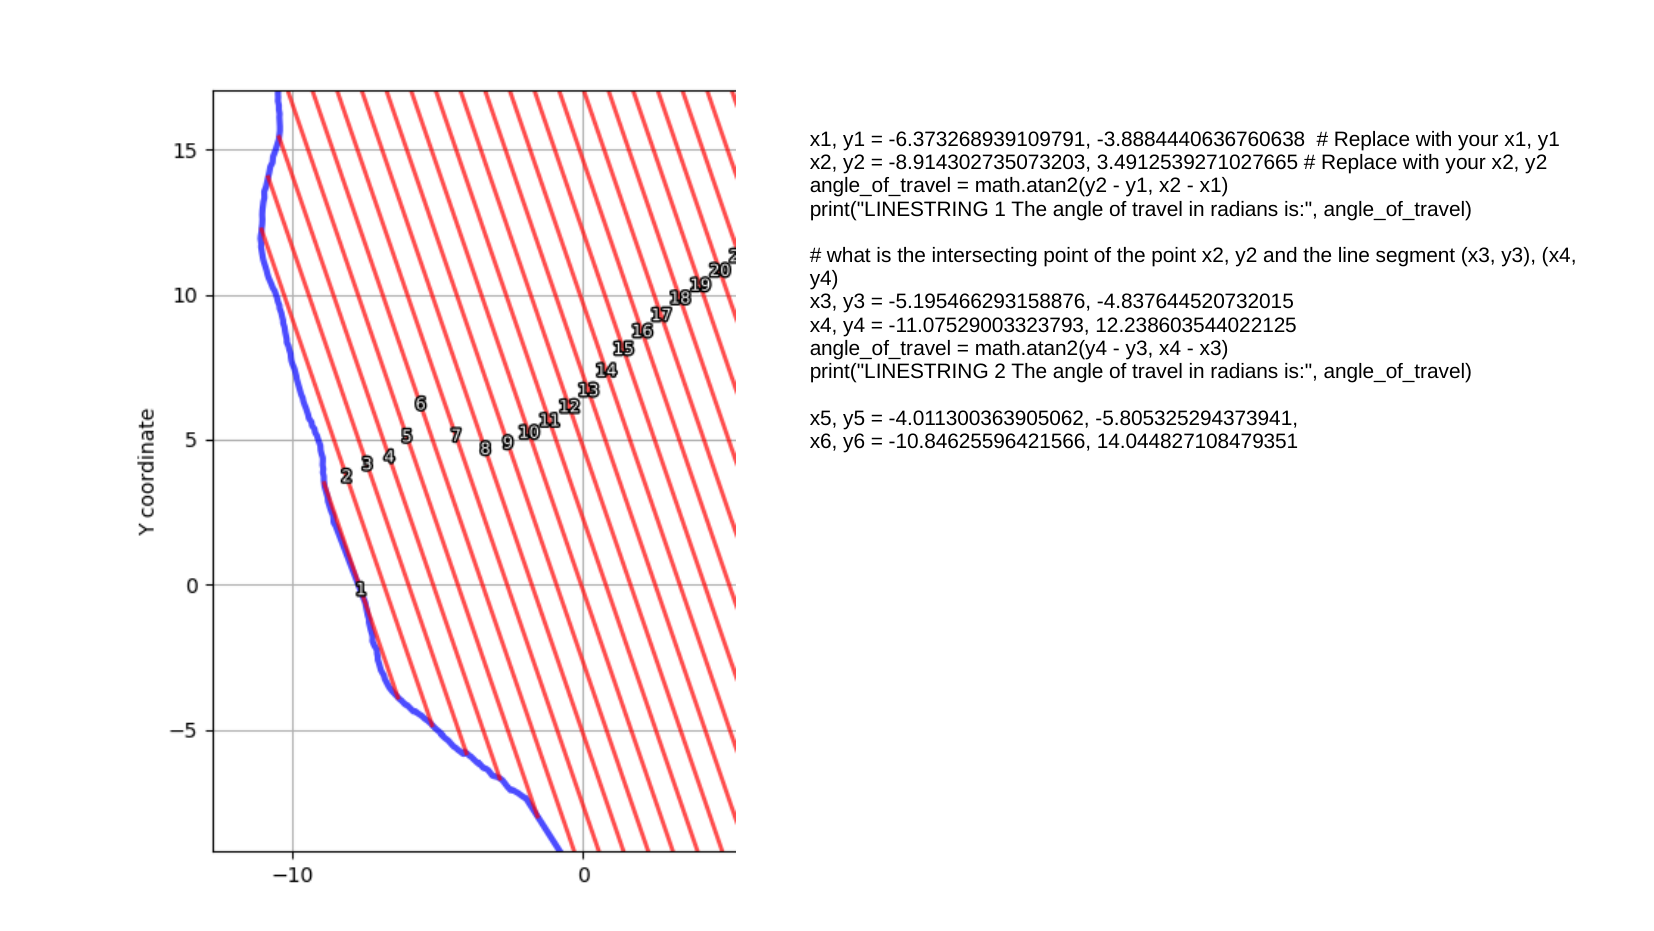

x1, y1 = -6.373268939109791, -3.8884440636760638 # Replace with your x1, y1
x2, y2 = -8.914302735073203, 3.4912539271027665 # Replace with your x2, y2
angle_of_travel = math.atan2(y2 - y1, x2 - x1)
print("LINESTRING 1 The angle of travel in radians is:", angle_of_travel)
# what is the intersecting point of the point x2, y2 and the line segment (x3, y3), (x4, y4)
x3, y3 = -5.195466293158876, -4.837644520732015
x4, y4 = -11.07529003323793, 12.238603544022125
angle_of_travel = math.atan2(y4 - y3, x4 - x3)
print("LINESTRING 2 The angle of travel in radians is:", angle_of_travel)
x5, y5 = -4.011300363905062, -5.805325294373941,
x6, y6 = -10.84625596421566, 14.044827108479351